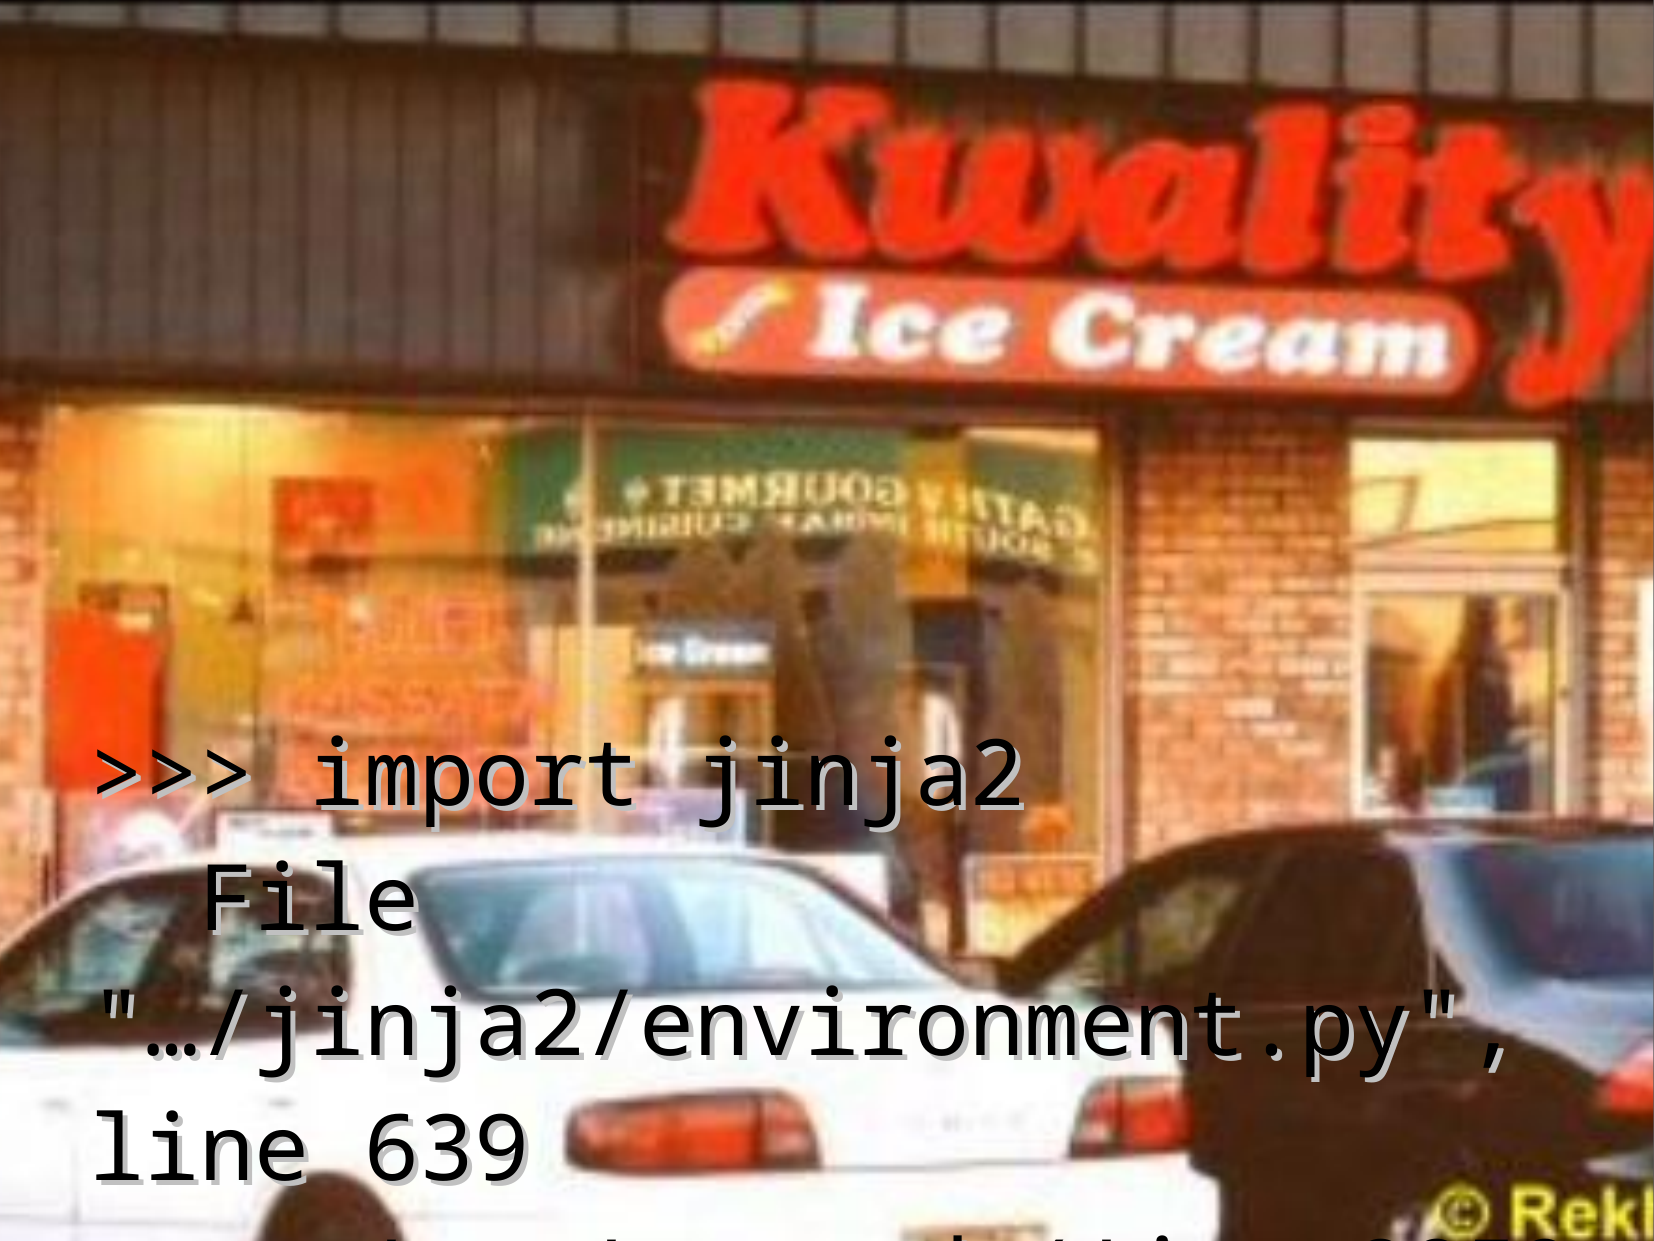

>>> import jinja2
 File "…/jinja2/environment.py", line 639
 u'...'.encode('iso-8859-15')
 ^
SyntaxError: invalid syntax